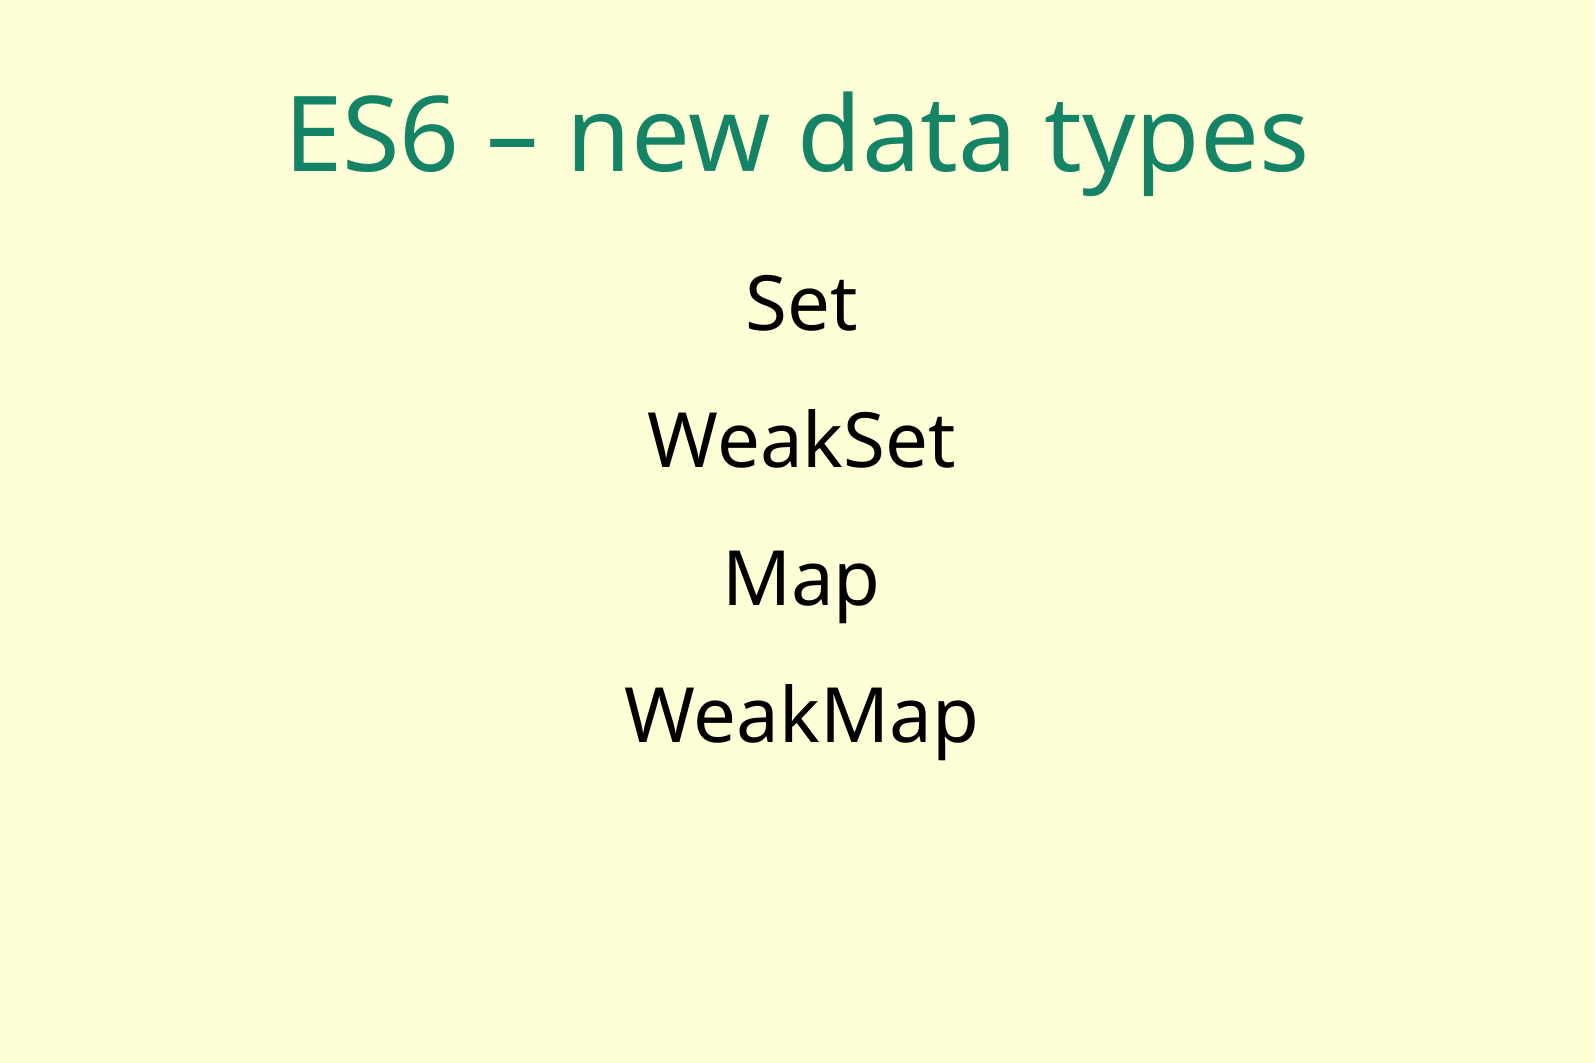

# ES6 – new data types
Set
WeakSet
Map
WeakMap